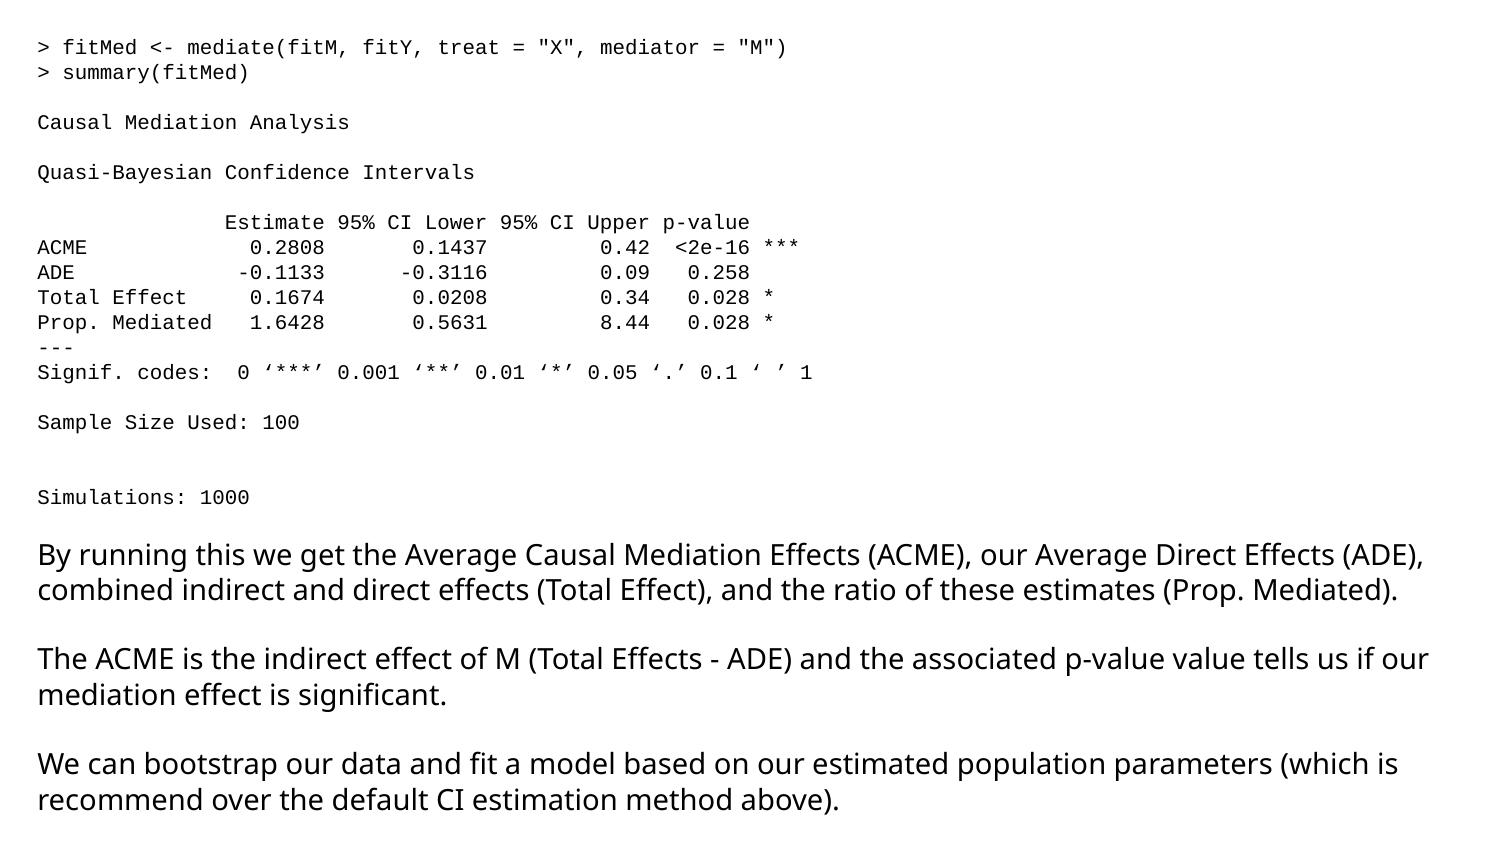

> fitMed <- mediate(fitM, fitY, treat = "X", mediator = "M")
> summary(fitMed)
Causal Mediation Analysis
Quasi-Bayesian Confidence Intervals
 Estimate 95% CI Lower 95% CI Upper p-value
ACME 0.2808 0.1437 0.42 <2e-16 ***
ADE -0.1133 -0.3116 0.09 0.258
Total Effect 0.1674 0.0208 0.34 0.028 *
Prop. Mediated 1.6428 0.5631 8.44 0.028 *
---
Signif. codes: 0 ‘***’ 0.001 ‘**’ 0.01 ‘*’ 0.05 ‘.’ 0.1 ‘ ’ 1
Sample Size Used: 100
Simulations: 1000
By running this we get the Average Causal Mediation Effects (ACME), our Average Direct Effects (ADE), combined indirect and direct effects (Total Effect), and the ratio of these estimates (Prop. Mediated).
The ACME is the indirect effect of M (Total Effects - ADE) and the associated p-value value tells us if our mediation effect is significant.
We can bootstrap our data and fit a model based on our estimated population parameters (which is recommend over the default CI estimation method above).